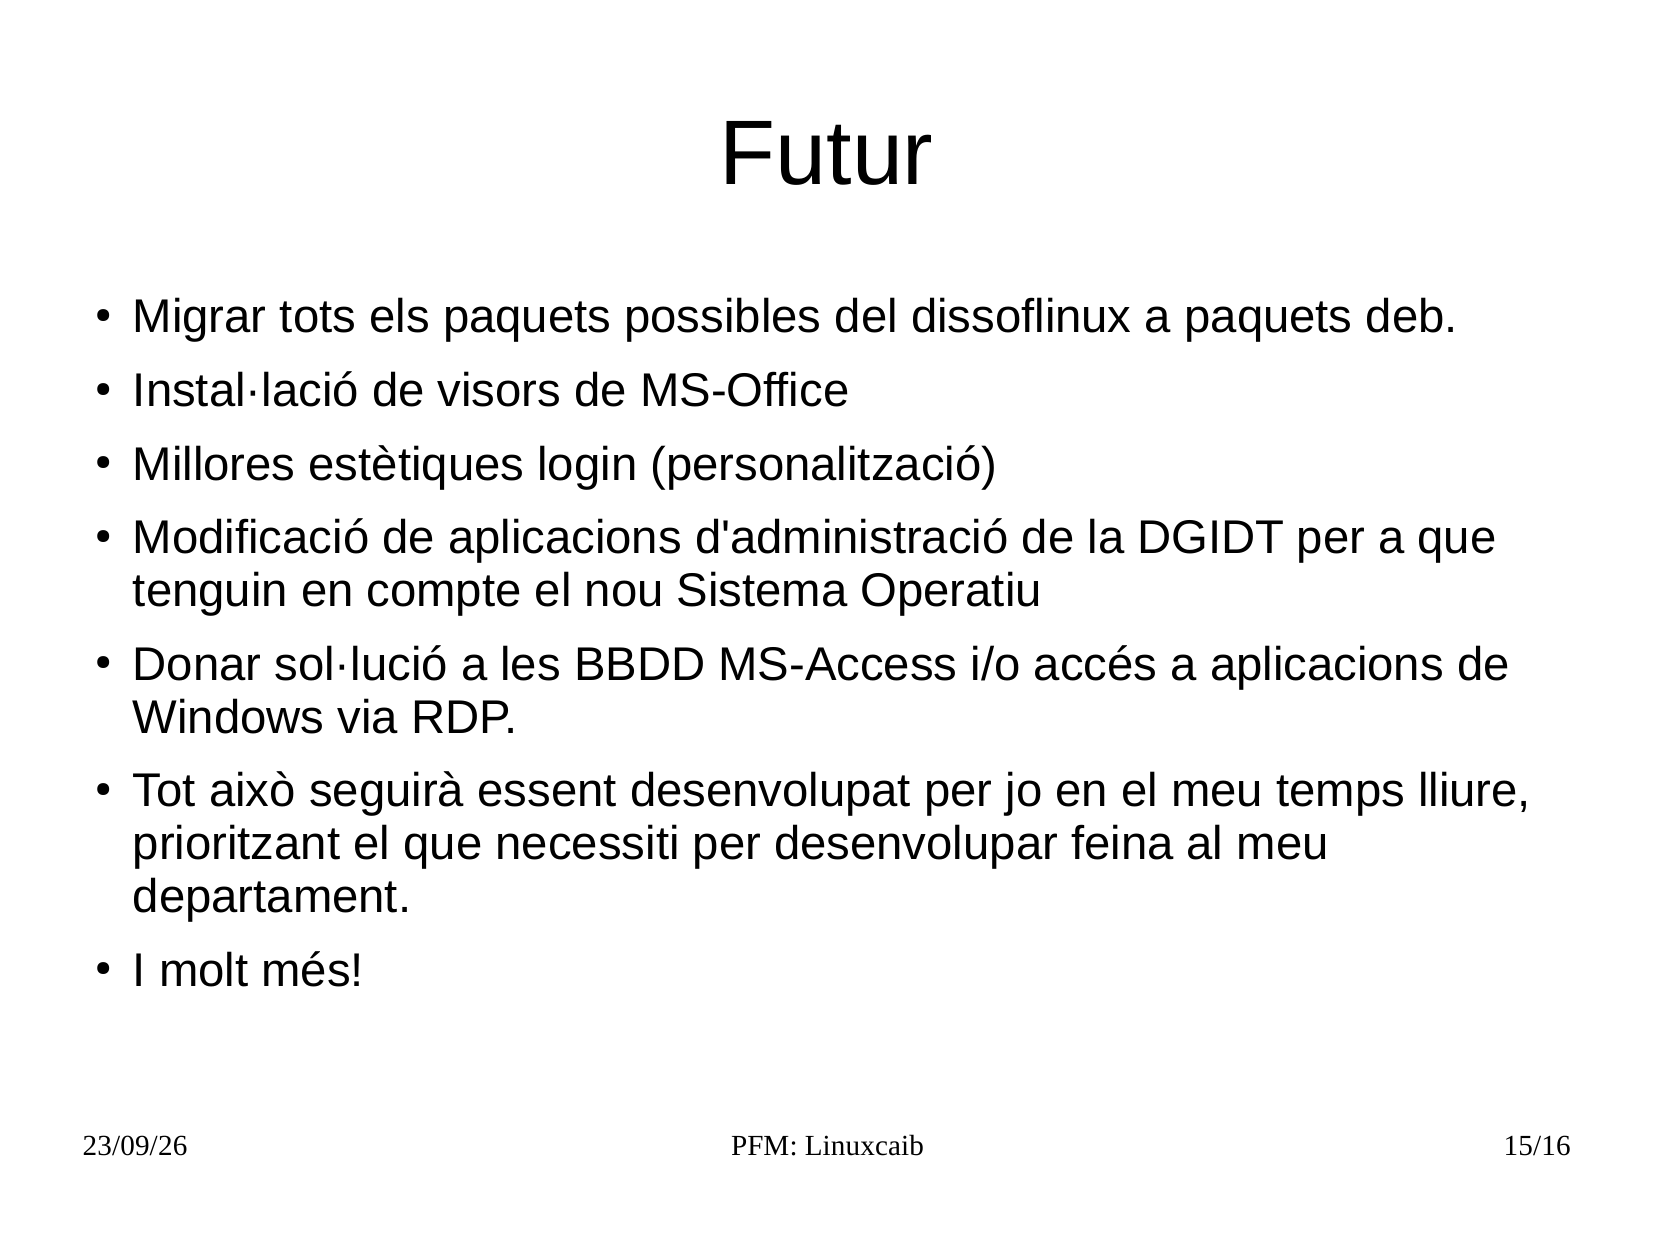

# Futur
Migrar tots els paquets possibles del dissoflinux a paquets deb.
Instal·lació de visors de MS-Office
Millores estètiques login (personalització)
Modificació de aplicacions d'administració de la DGIDT per a que tenguin en compte el nou Sistema Operatiu
Donar sol·lució a les BBDD MS-Access i/o accés a aplicacions de Windows via RDP.
Tot això seguirà essent desenvolupat per jo en el meu temps lliure, prioritzant el que necessiti per desenvolupar feina al meu departament.
I molt més!
PFM: Linuxcaib
15